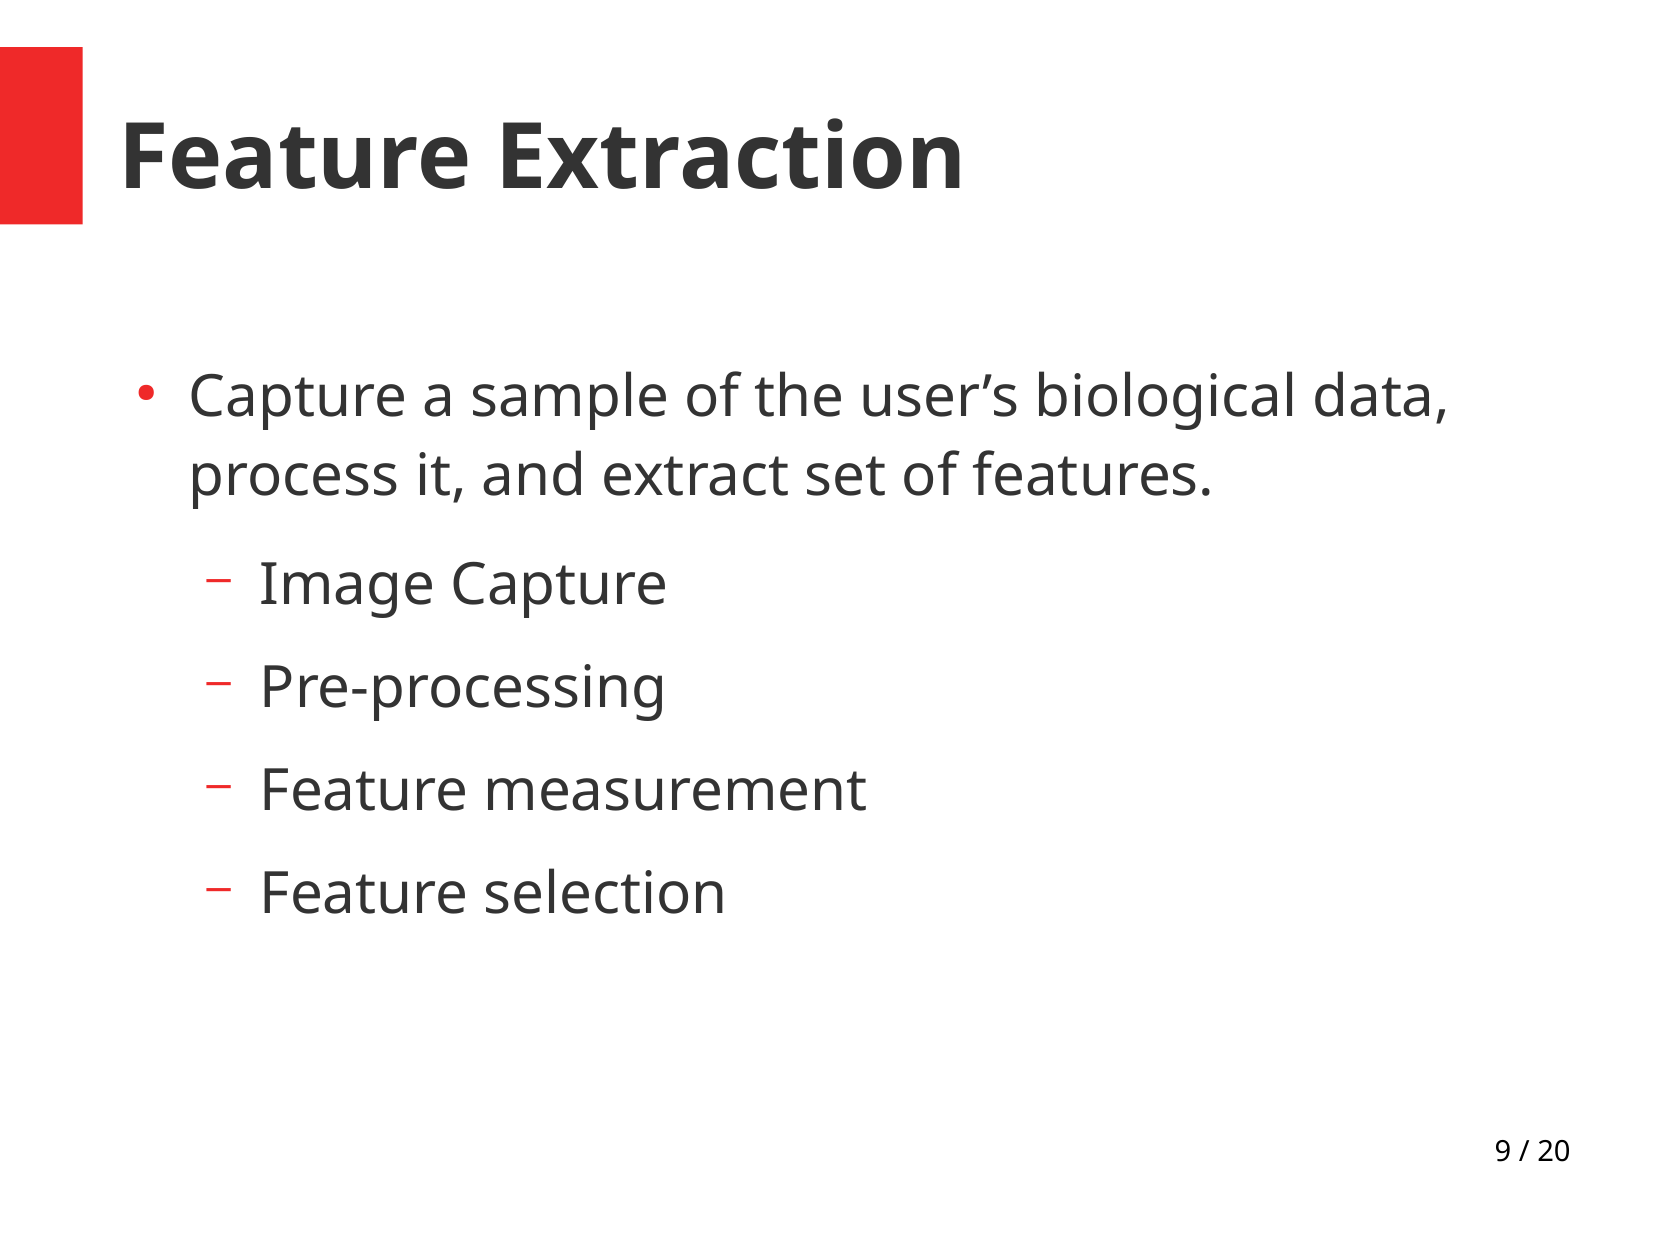

# Feature Extraction
Capture a sample of the user’s biological data, process it, and extract set of features.
Image Capture
Pre-processing
Feature measurement
Feature selection
9